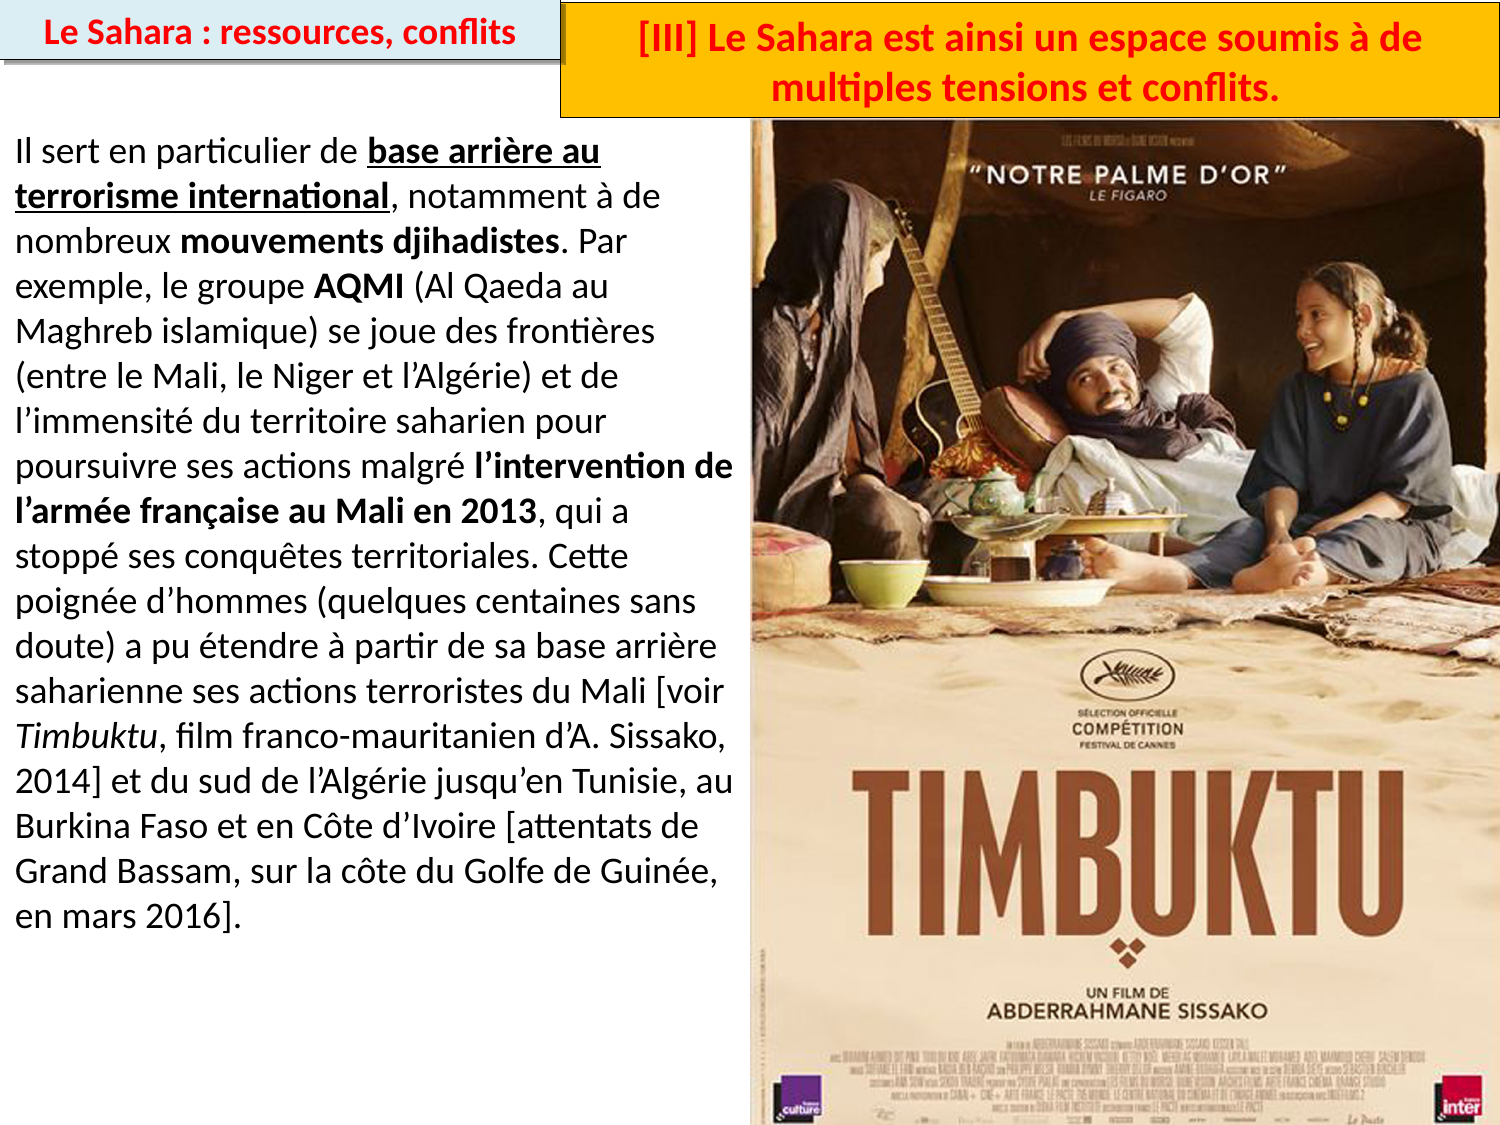

Le Sahara : ressources, conflits
[III] Le Sahara est ainsi un espace soumis à de multiples tensions et conflits.
Il sert en particulier de base arrière au terrorisme international, notamment à de nombreux mouvements djihadistes. Par exemple, le groupe AQMI (Al Qaeda au Maghreb islamique) se joue des frontières (entre le Mali, le Niger et l’Algérie) et de l’immensité du territoire saharien pour poursuivre ses actions malgré l’intervention de l’armée française au Mali en 2013, qui a stoppé ses conquêtes territoriales. Cette poignée d’hommes (quelques centaines sans doute) a pu étendre à partir de sa base arrière saharienne ses actions terroristes du Mali [voir Timbuktu, film franco-mauritanien d’A. Sissako, 2014] et du sud de l’Algérie jusqu’en Tunisie, au Burkina Faso et en Côte d’Ivoire [attentats de Grand Bassam, sur la côte du Golfe de Guinée, en mars 2016].